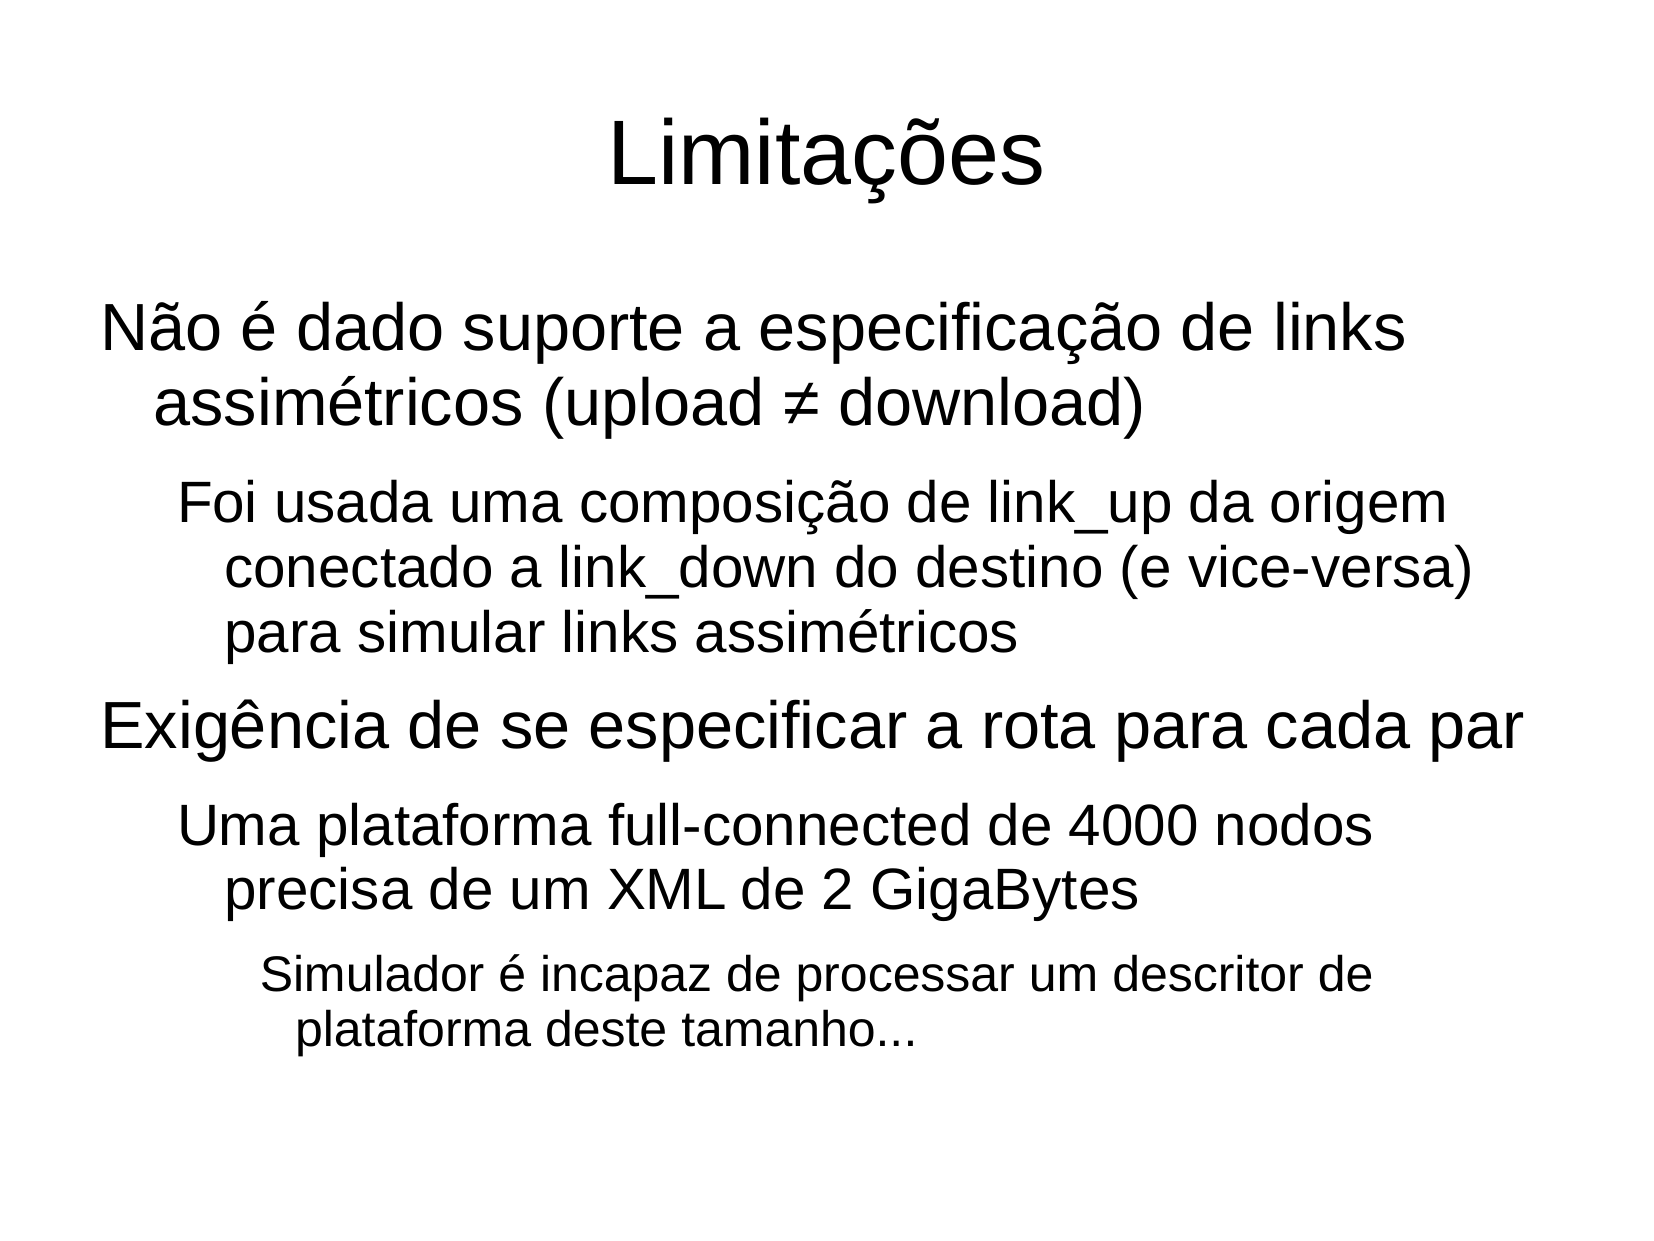

# Limitações
Não é dado suporte a especificação de links assimétricos (upload ≠ download)
Foi usada uma composição de link_up da origem conectado a link_down do destino (e vice-versa) para simular links assimétricos
Exigência de se especificar a rota para cada par
Uma plataforma full-connected de 4000 nodos precisa de um XML de 2 GigaBytes
Simulador é incapaz de processar um descritor de plataforma deste tamanho...